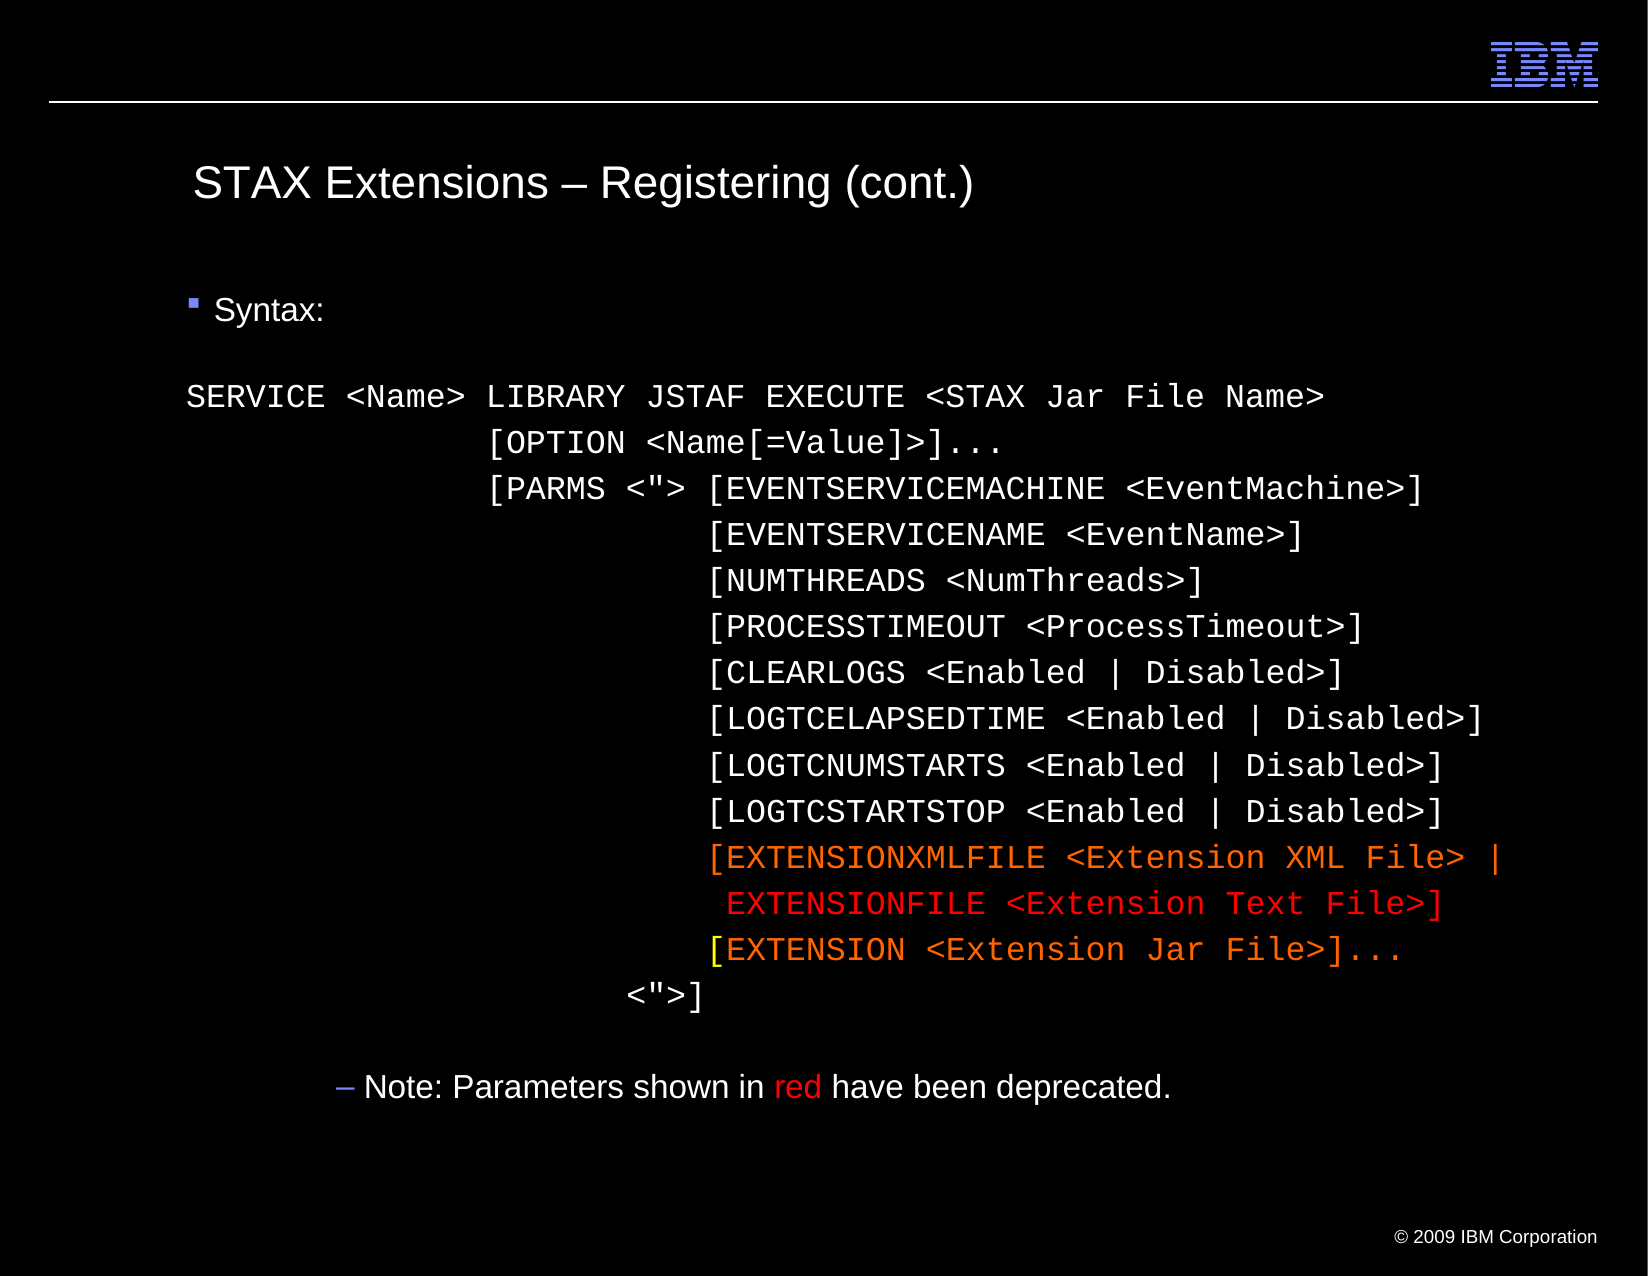

# STAX Extensions – Registering (cont.)
Syntax:
SERVICE <Name> LIBRARY JSTAF EXECUTE <STAX Jar File Name>
 [OPTION <Name[=Value]>]...
 [PARMS <"> [EVENTSERVICEMACHINE <EventMachine>]
 [EVENTSERVICENAME <EventName>]
 [NUMTHREADS <NumThreads>]
 [PROCESSTIMEOUT <ProcessTimeout>]
 [CLEARLOGS <Enabled | Disabled>]
 [LOGTCELAPSEDTIME <Enabled | Disabled>]
 [LOGTCNUMSTARTS <Enabled | Disabled>]
 [LOGTCSTARTSTOP <Enabled | Disabled>]
 [EXTENSIONXMLFILE <Extension XML File> |
 EXTENSIONFILE <Extension Text File>]
 [EXTENSION <Extension Jar File>]...
 <">]
Note: Parameters shown in red have been deprecated.